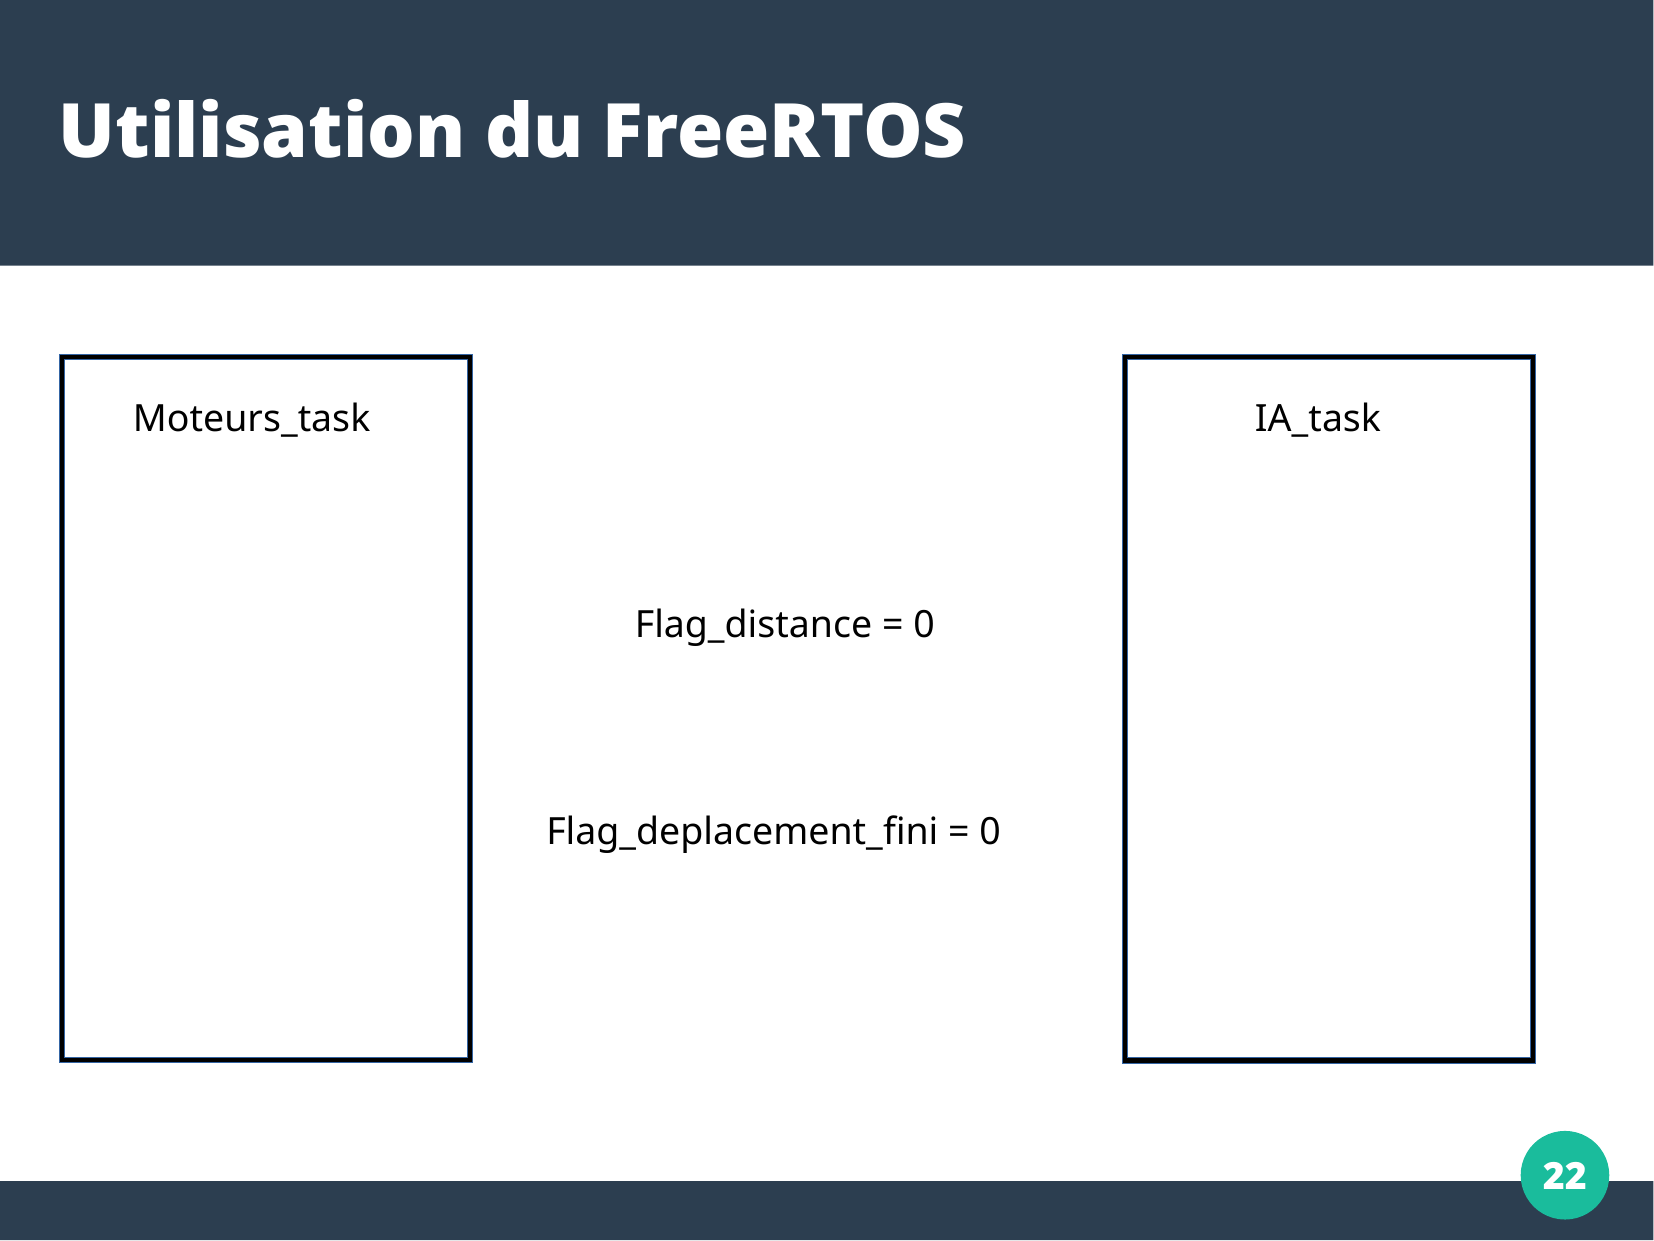

# Utilisation du FreeRTOS
Moteurs_task
IA_task
Flag_distance = 0
Flag_deplacement_fini = 0
22